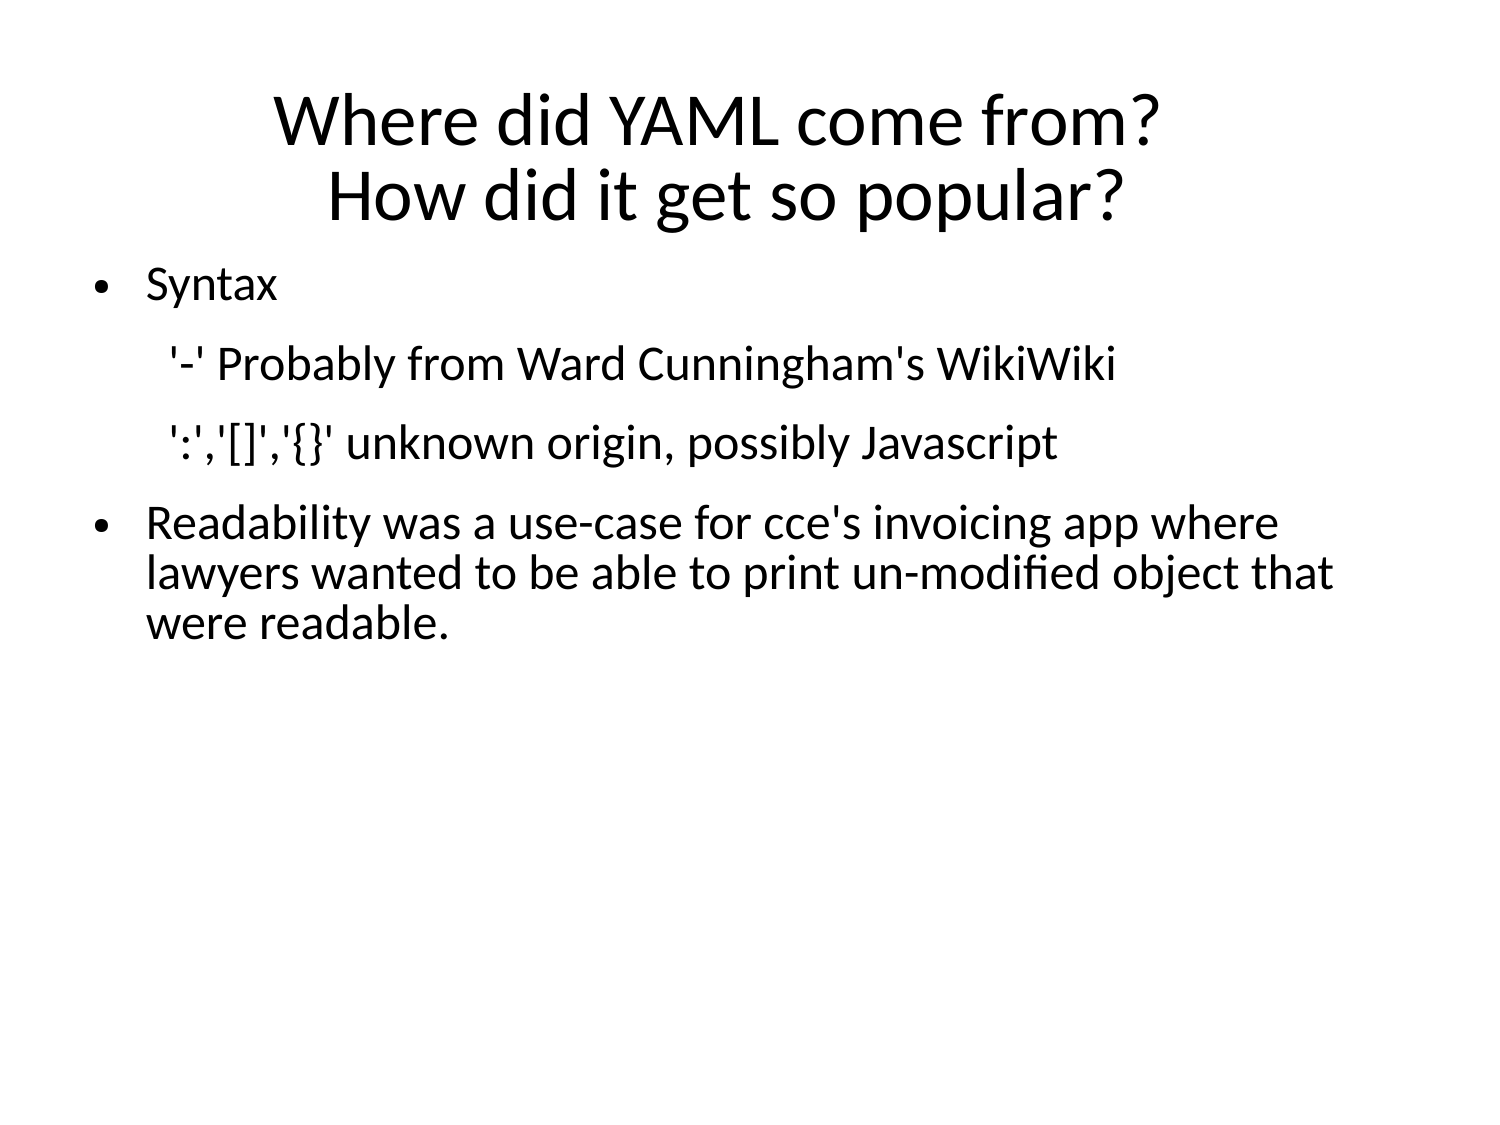

# Where did YAML come from? How did it get so popular?
Syntax
 '-' Probably from Ward Cunningham's WikiWiki
 ':','[]','{}' unknown origin, possibly Javascript
Readability was a use-case for cce's invoicing app where lawyers wanted to be able to print un-modified object that were readable.